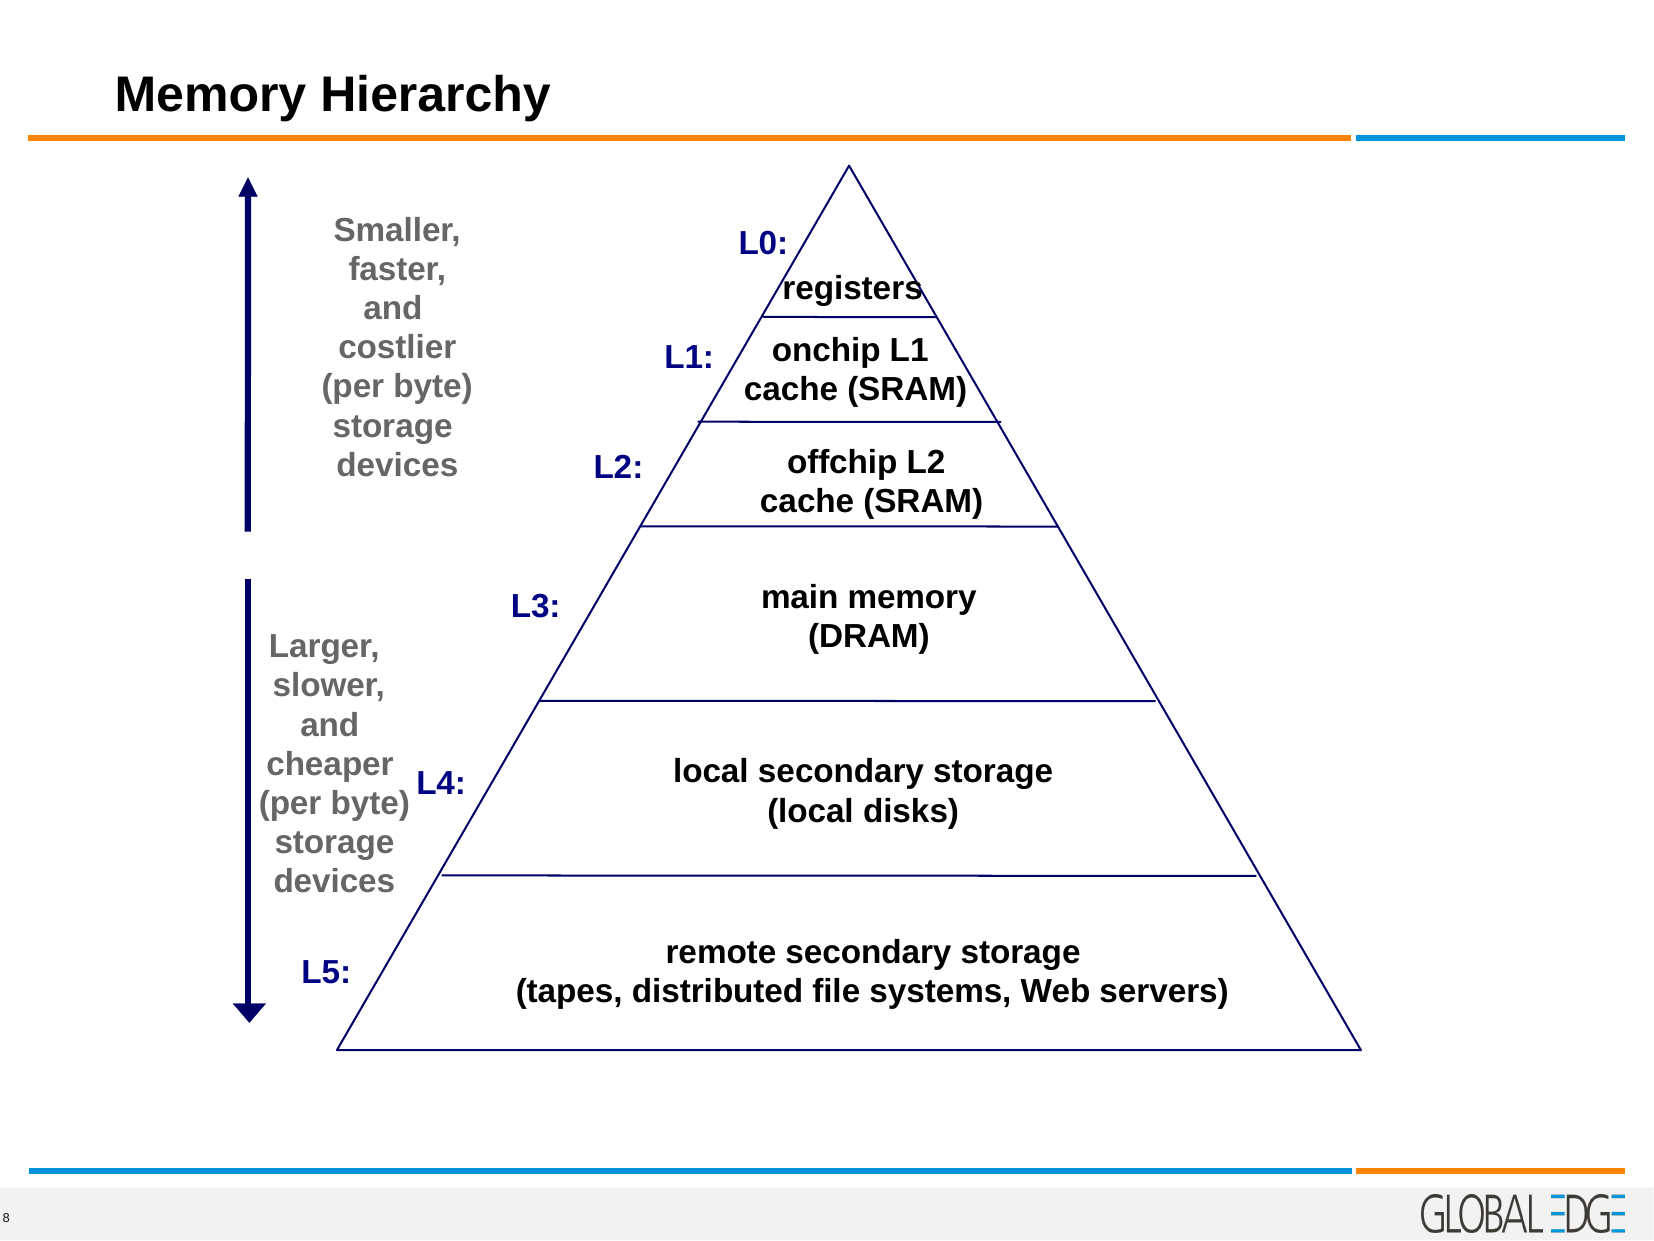

Memory Hierarchy
Smaller,
L0:
faster,
registers
and
costlier
on­chip L1
L1:
(per byte)
cache (SRAM)
storage
off­chip L2
devices
L2:
cache (SRAM)
main memory
L3:
(DRAM)
Larger,
slower,
and
cheaper
local secondary storage
L4:
(per byte)
(local disks)
storage
devices
remote secondary storage
L5:
(tapes, distributed file systems, Web servers)
8